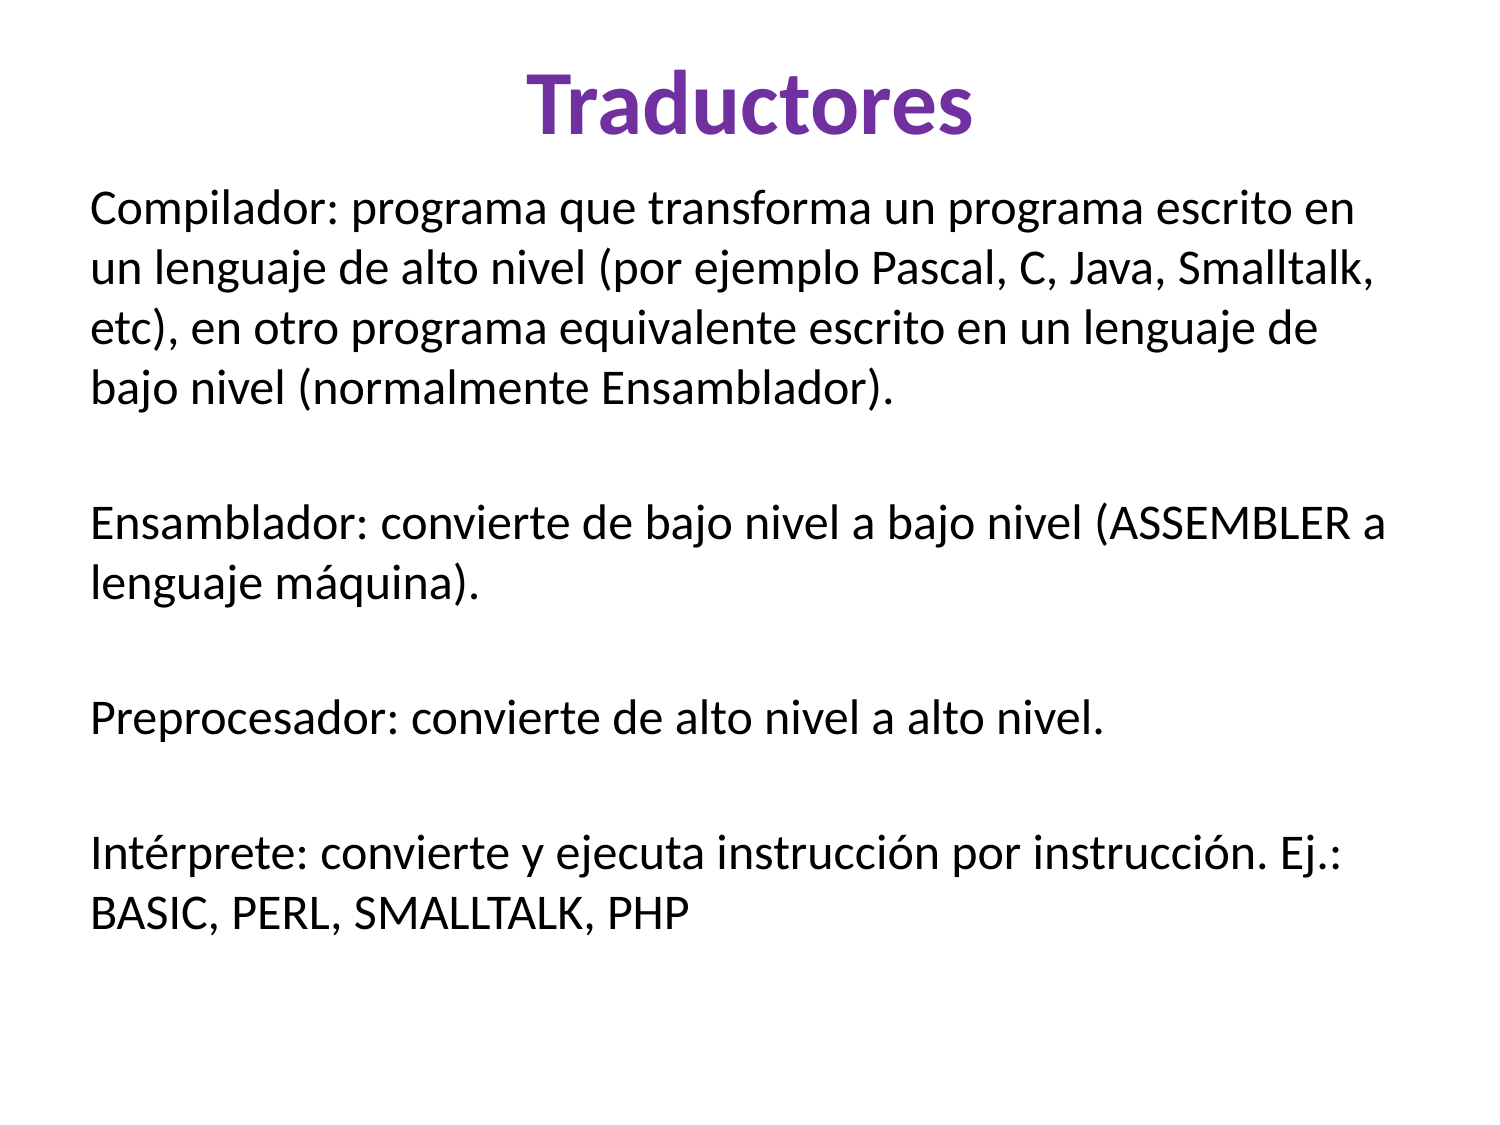

# Traductores
Compilador: programa que transforma un programa escrito en un lenguaje de alto nivel (por ejemplo Pascal, C, Java, Smalltalk, etc), en otro programa equivalente escrito en un lenguaje de bajo nivel (normalmente Ensamblador).
Ensamblador: convierte de bajo nivel a bajo nivel (ASSEMBLER a lenguaje máquina).
Preprocesador: convierte de alto nivel a alto nivel.
Intérprete: convierte y ejecuta instrucción por instrucción. Ej.: BASIC, PERL, SMALLTALK, PHP